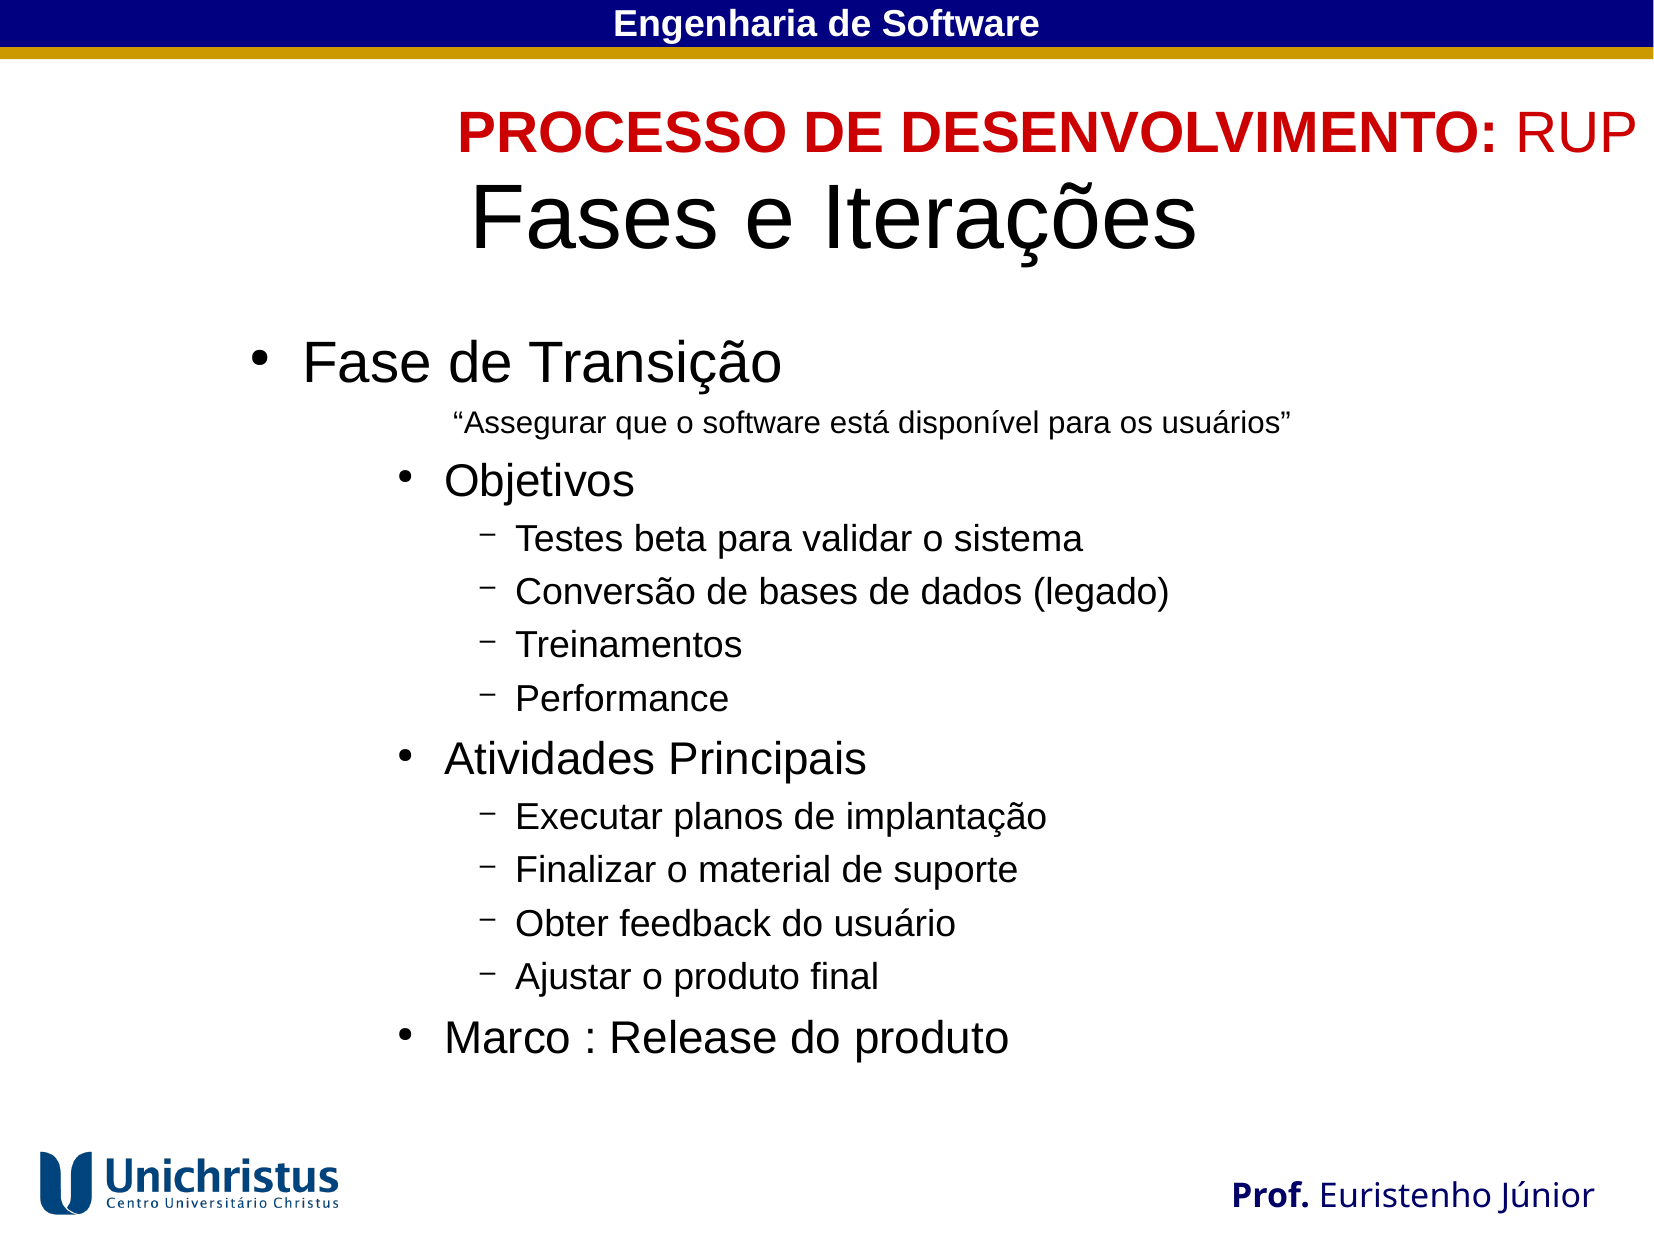

Engenharia de Software
PROCESSO DE DESENVOLVIMENTO: RUP
# Fases e Iterações
Fase de Transição
“Assegurar que o software está disponível para os usuários”
Objetivos
Testes beta para validar o sistema
Conversão de bases de dados (legado)
Treinamentos
Performance
Atividades Principais
Executar planos de implantação
Finalizar o material de suporte
Obter feedback do usuário
Ajustar o produto final
Marco : Release do produto
Prof. Euristenho Júnior